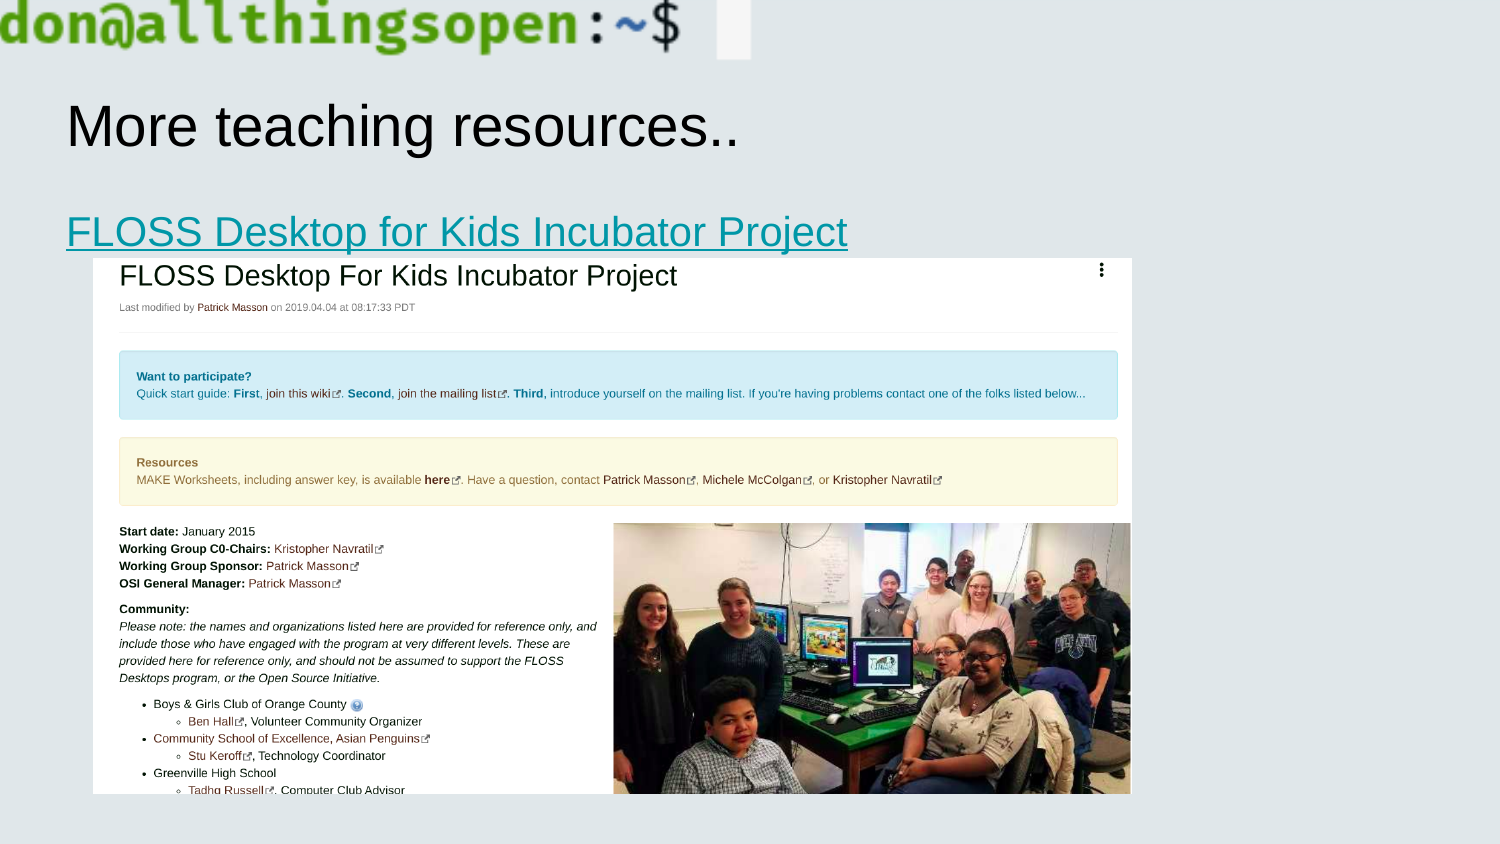

# More teaching resources..
FLOSS Desktop for Kids Incubator Project